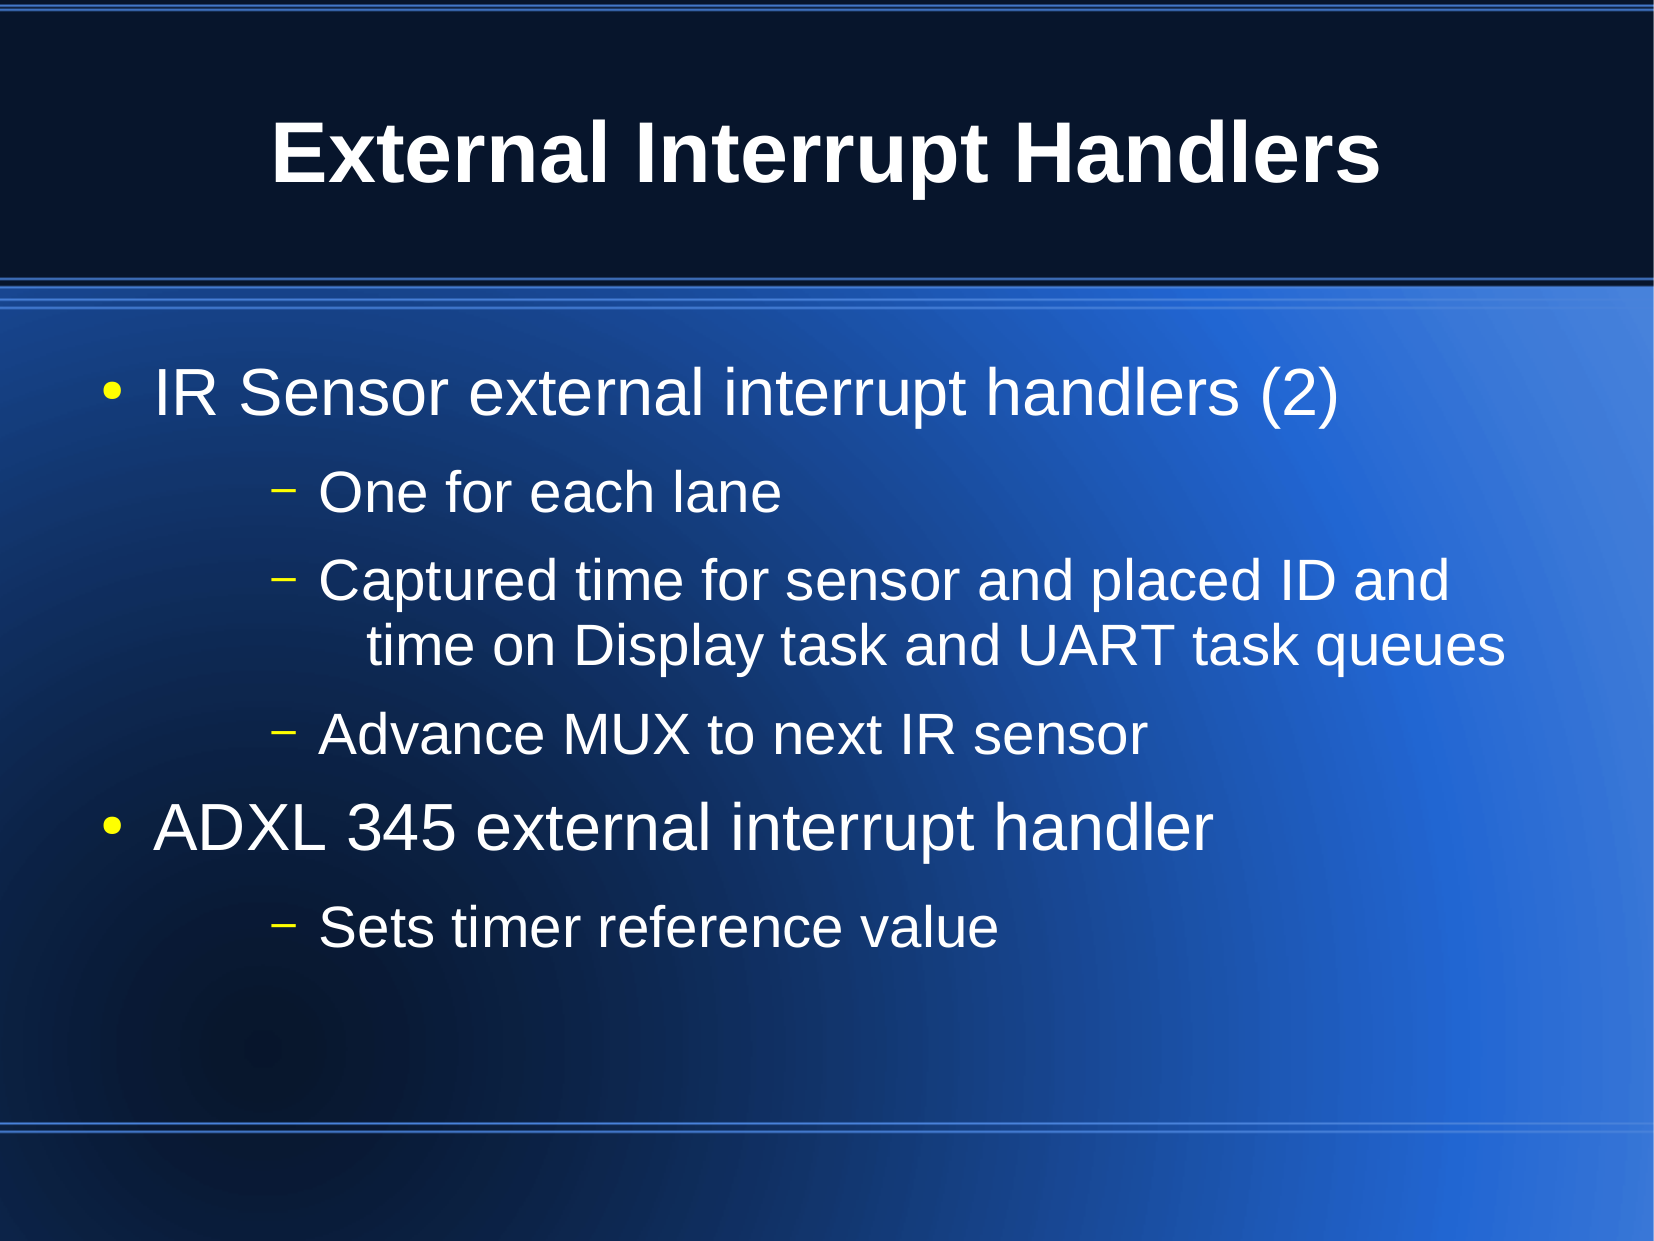

# External Interrupt Handlers
IR Sensor external interrupt handlers (2)
One for each lane
Captured time for sensor and placed ID and time on Display task and UART task queues
Advance MUX to next IR sensor
ADXL 345 external interrupt handler
Sets timer reference value